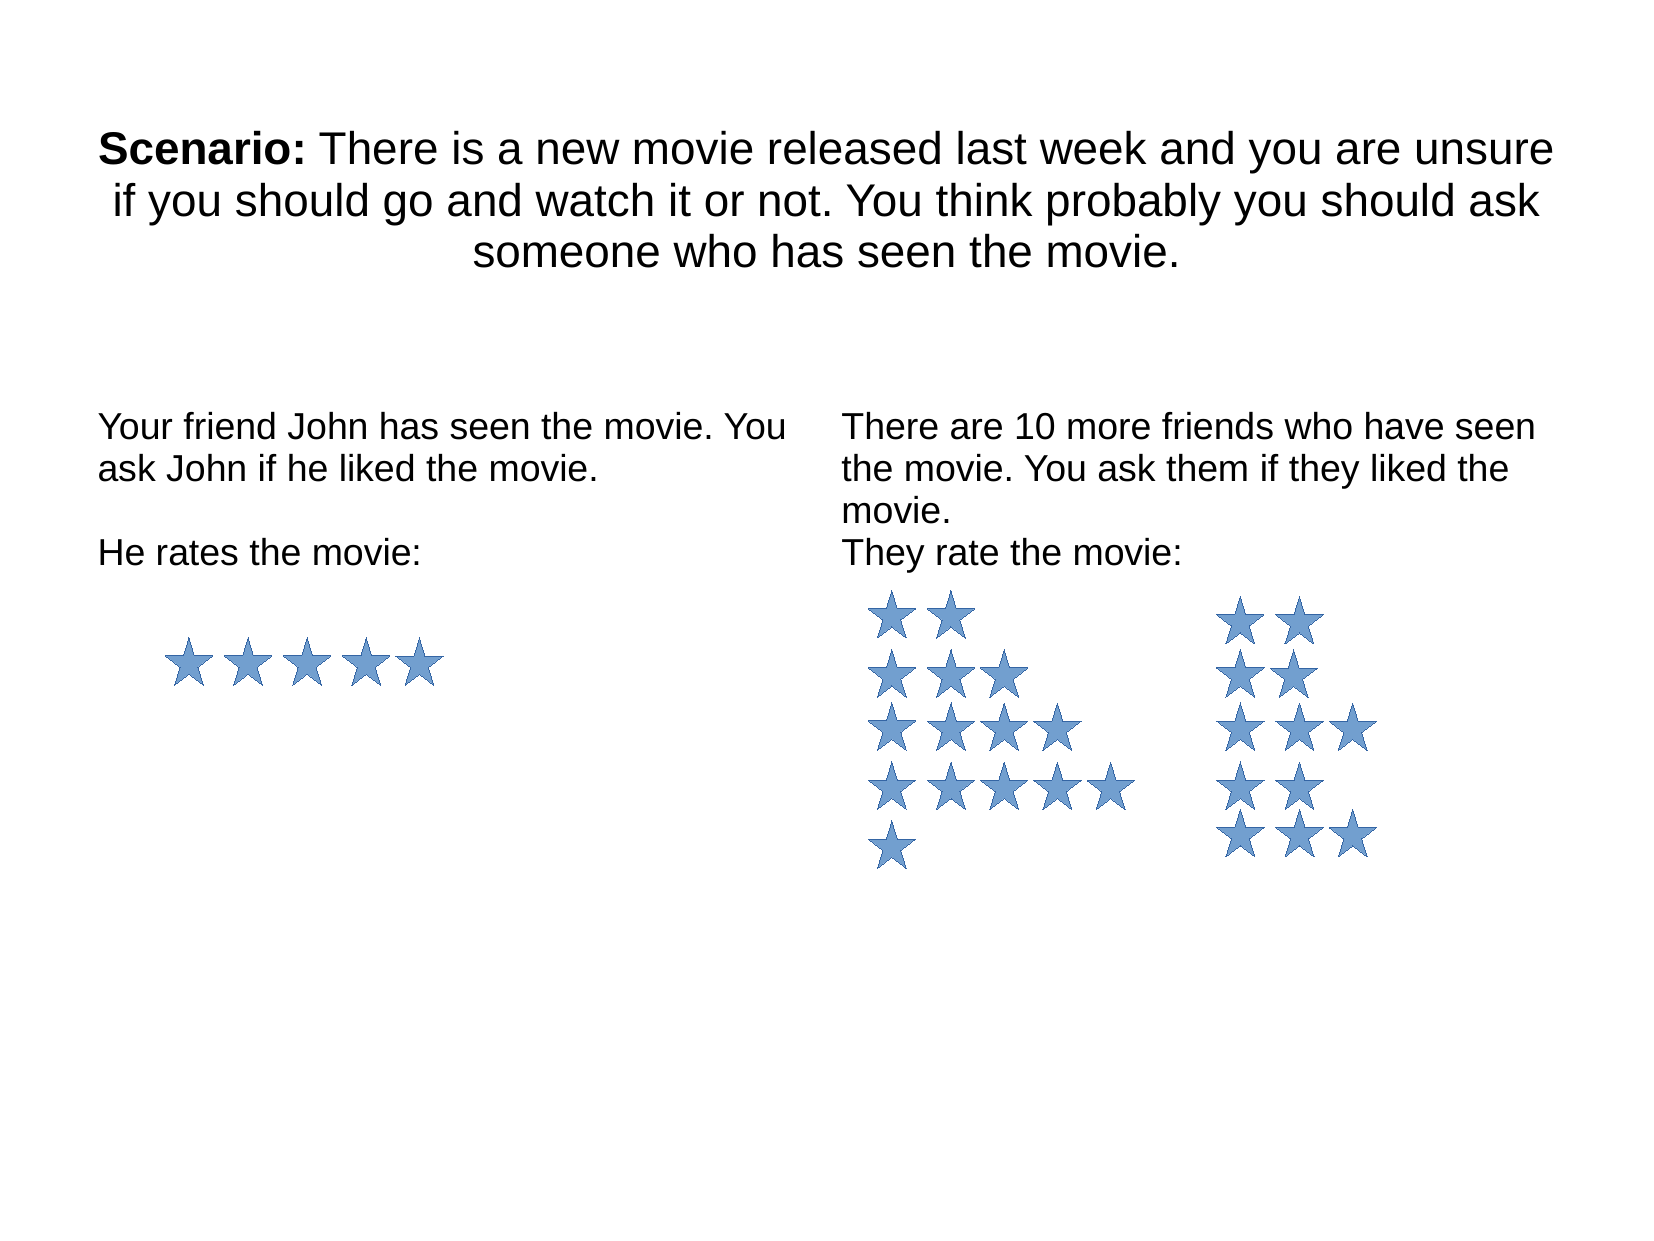

# Scenario: There is a new movie released last week and you are unsure if you should go and watch it or not. You think probably you should ask someone who has seen the movie.
| Your friend John has seen the movie. You ask John if he liked the movie. He rates the movie: | There are 10 more friends who have seen the movie. You ask them if they liked the movie. They rate the movie: |
| --- | --- |